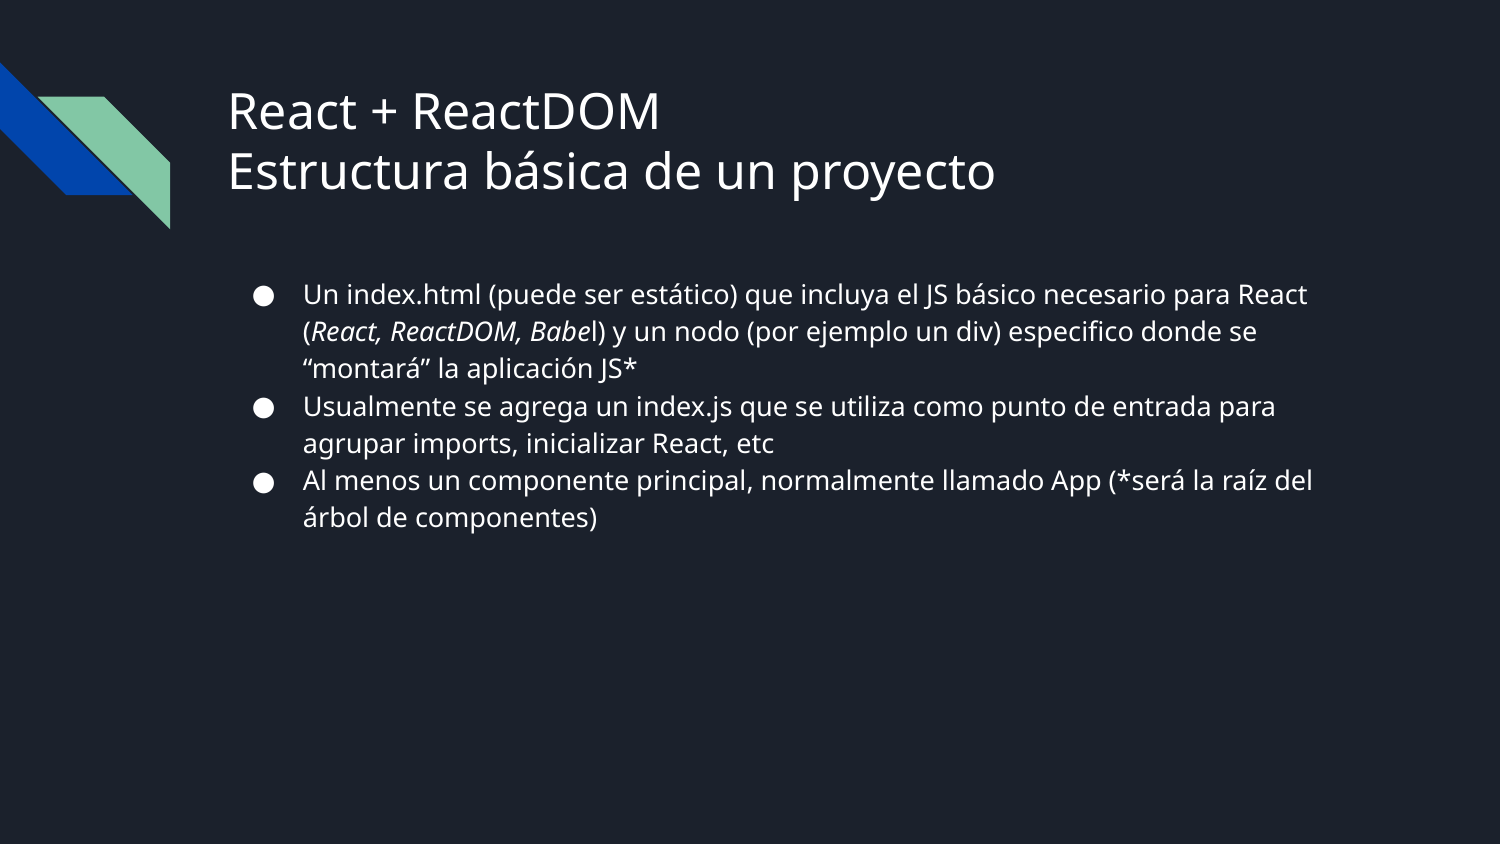

# React + ReactDOM Estructura básica de un proyecto
Un index.html (puede ser estático) que incluya el JS básico necesario para React (React, ReactDOM, Babel) y un nodo (por ejemplo un div) especifico donde se “montará” la aplicación JS*
Usualmente se agrega un index.js que se utiliza como punto de entrada para agrupar imports, inicializar React, etc
Al menos un componente principal, normalmente llamado App (*será la raíz del árbol de componentes)